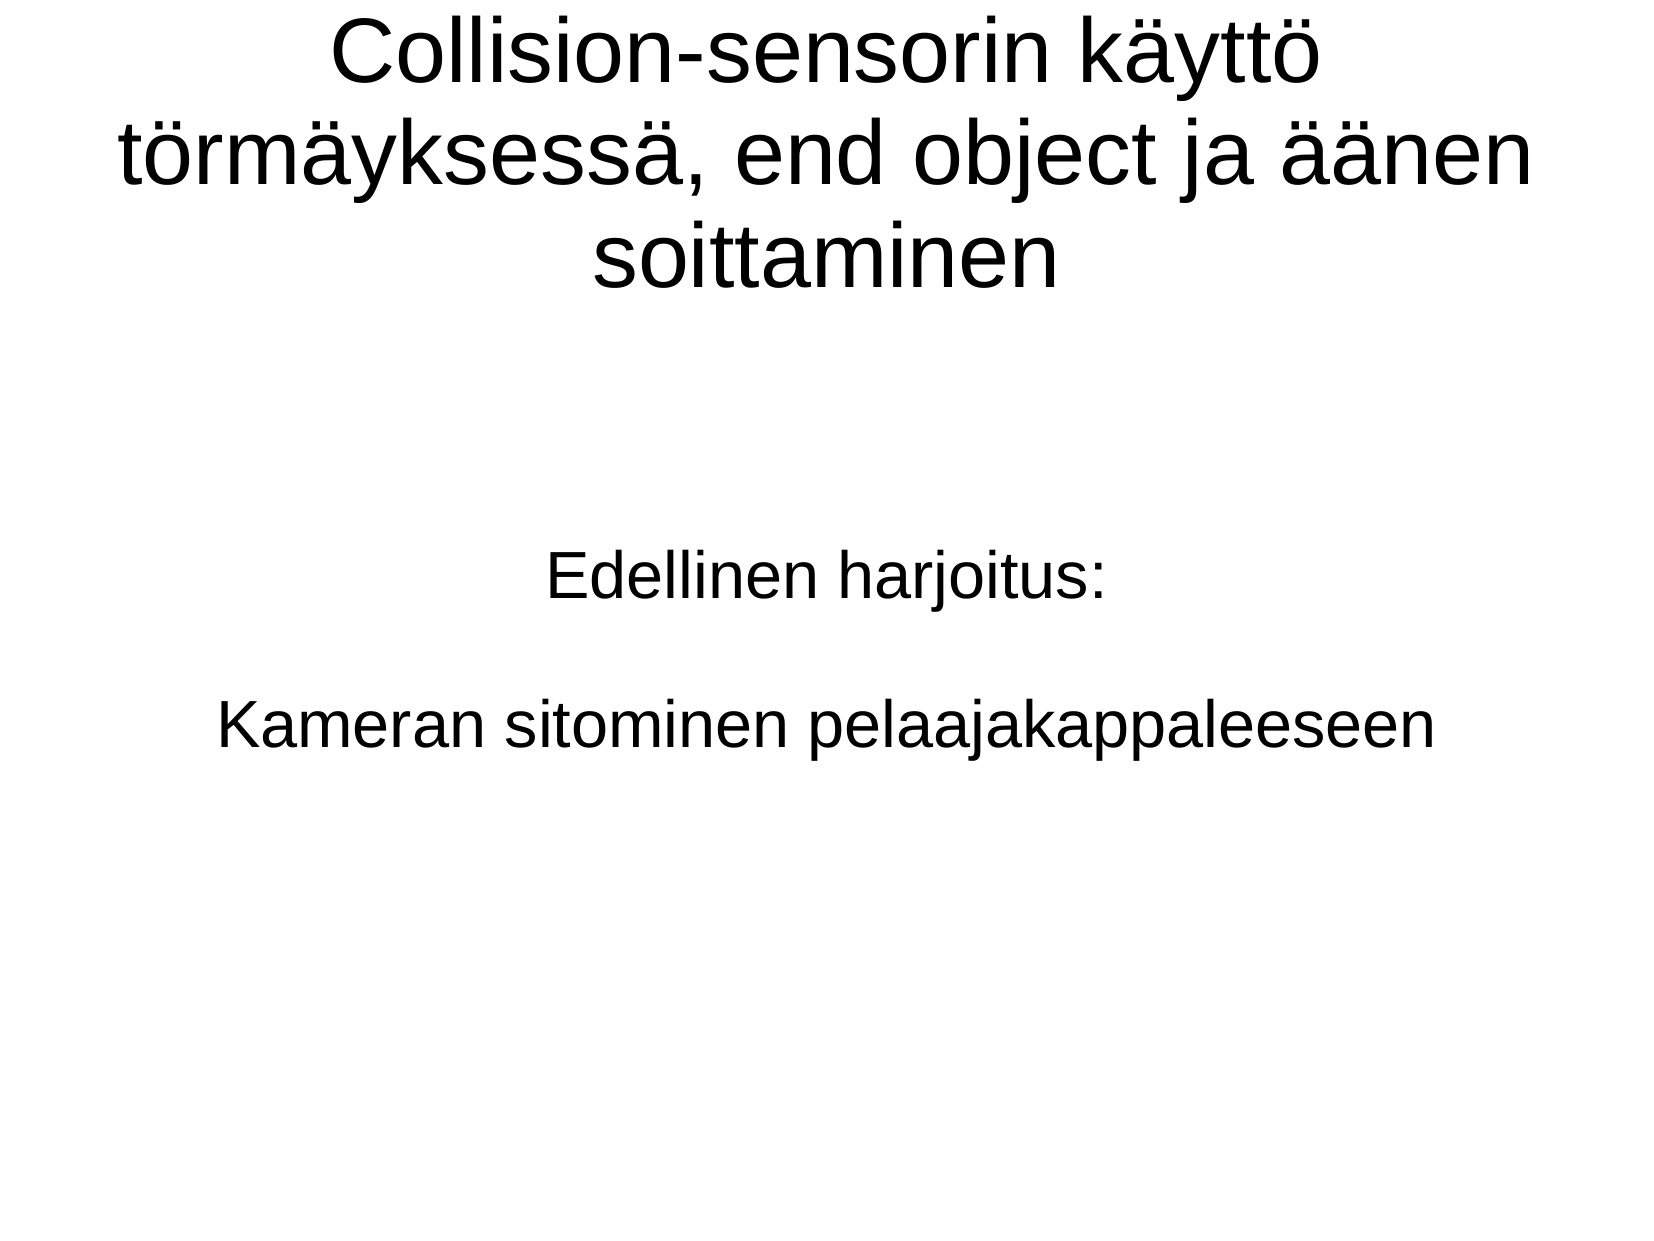

# Collision-sensorin käyttö törmäyksessä, end object ja äänen soittaminen
Edellinen harjoitus:
Kameran sitominen pelaajakappaleeseen